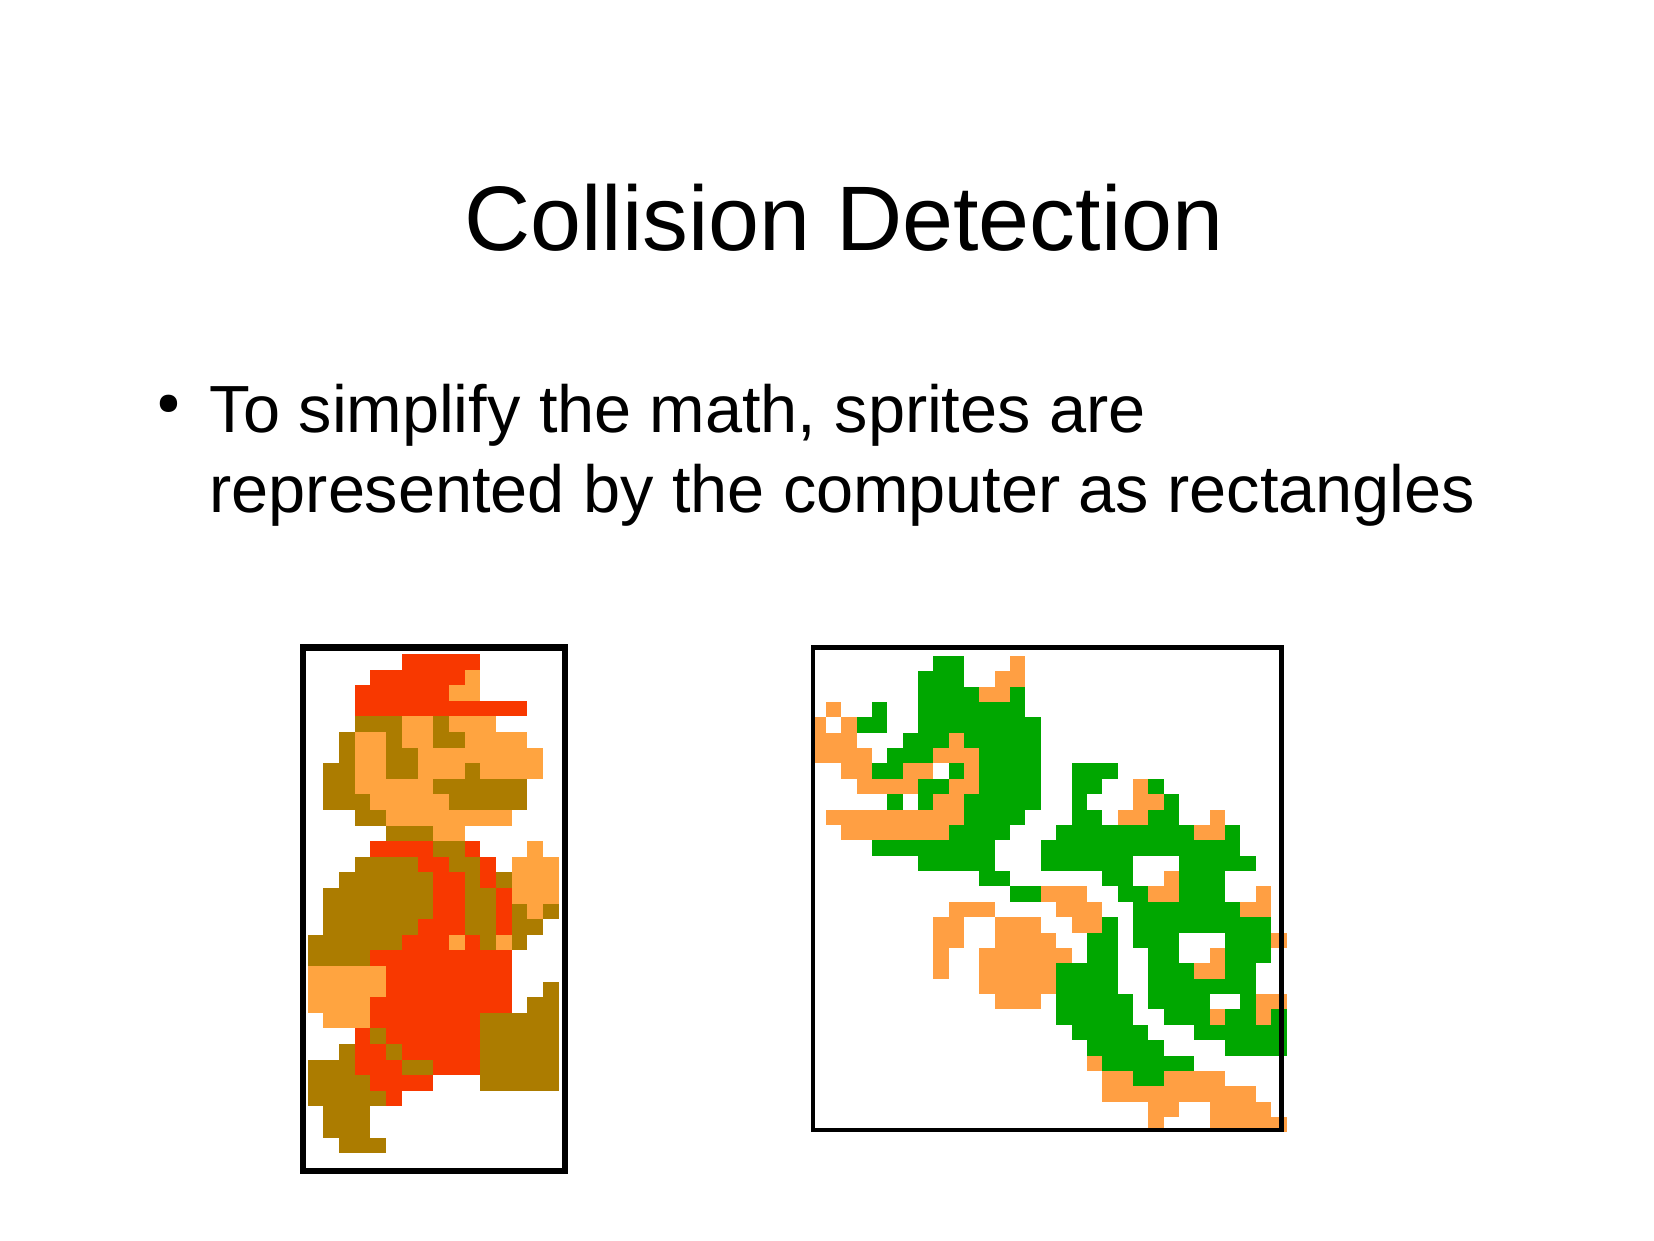

# Collision Detection
To simplify the math, sprites are represented by the computer as rectangles